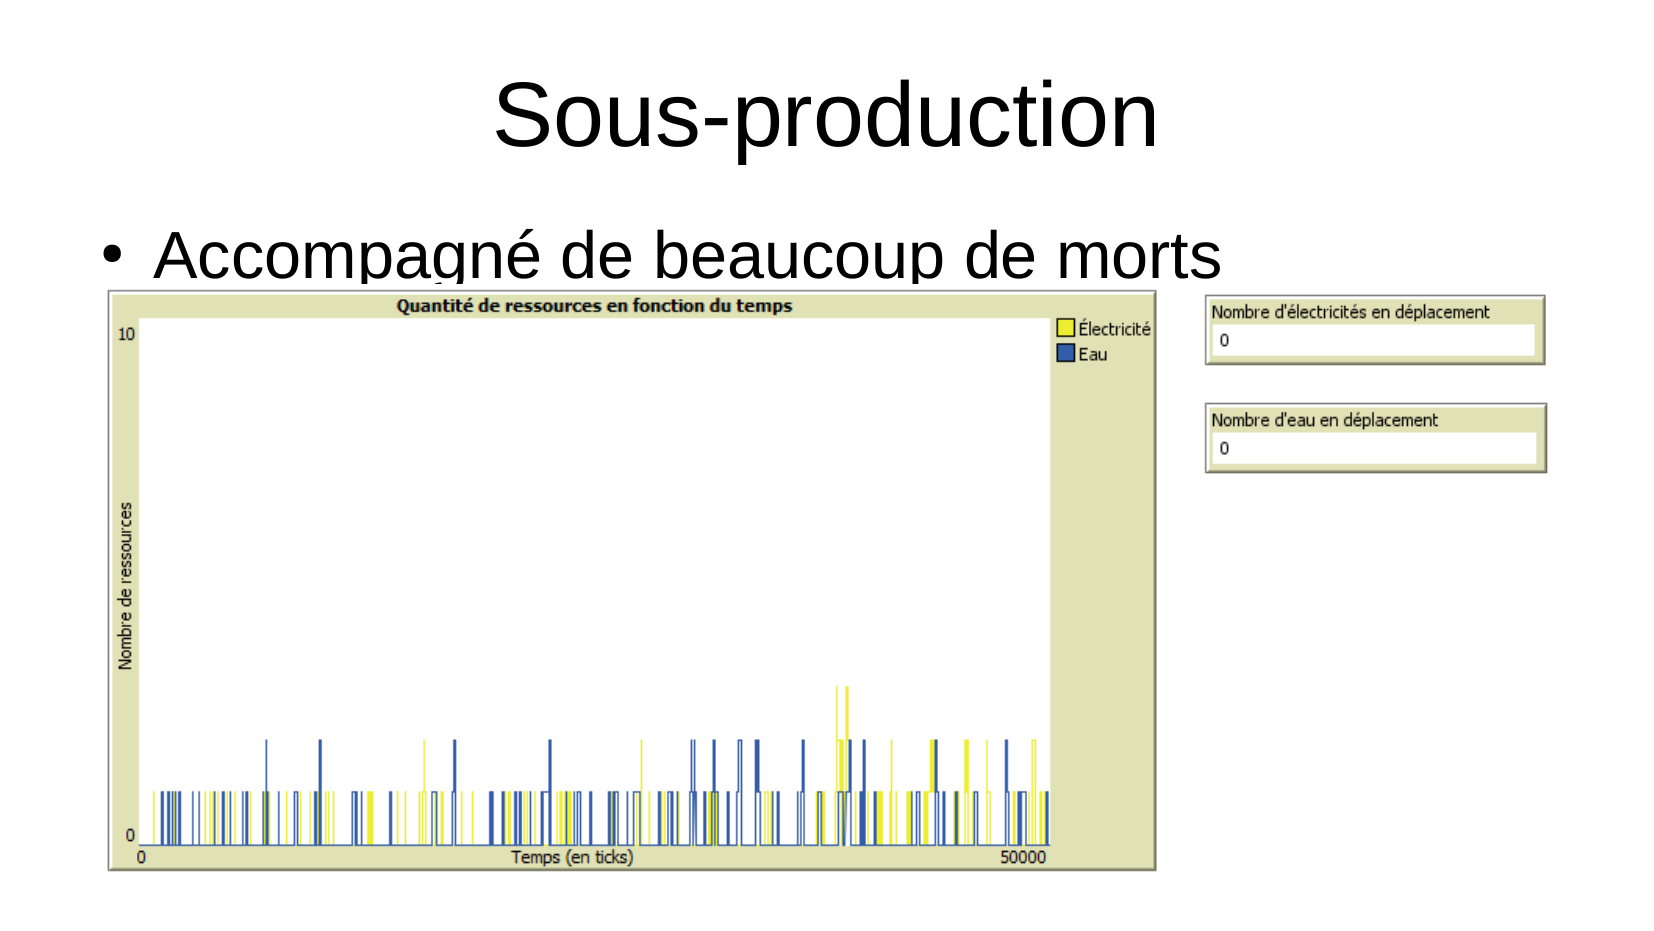

# Sous-production
Accompagné de beaucoup de morts